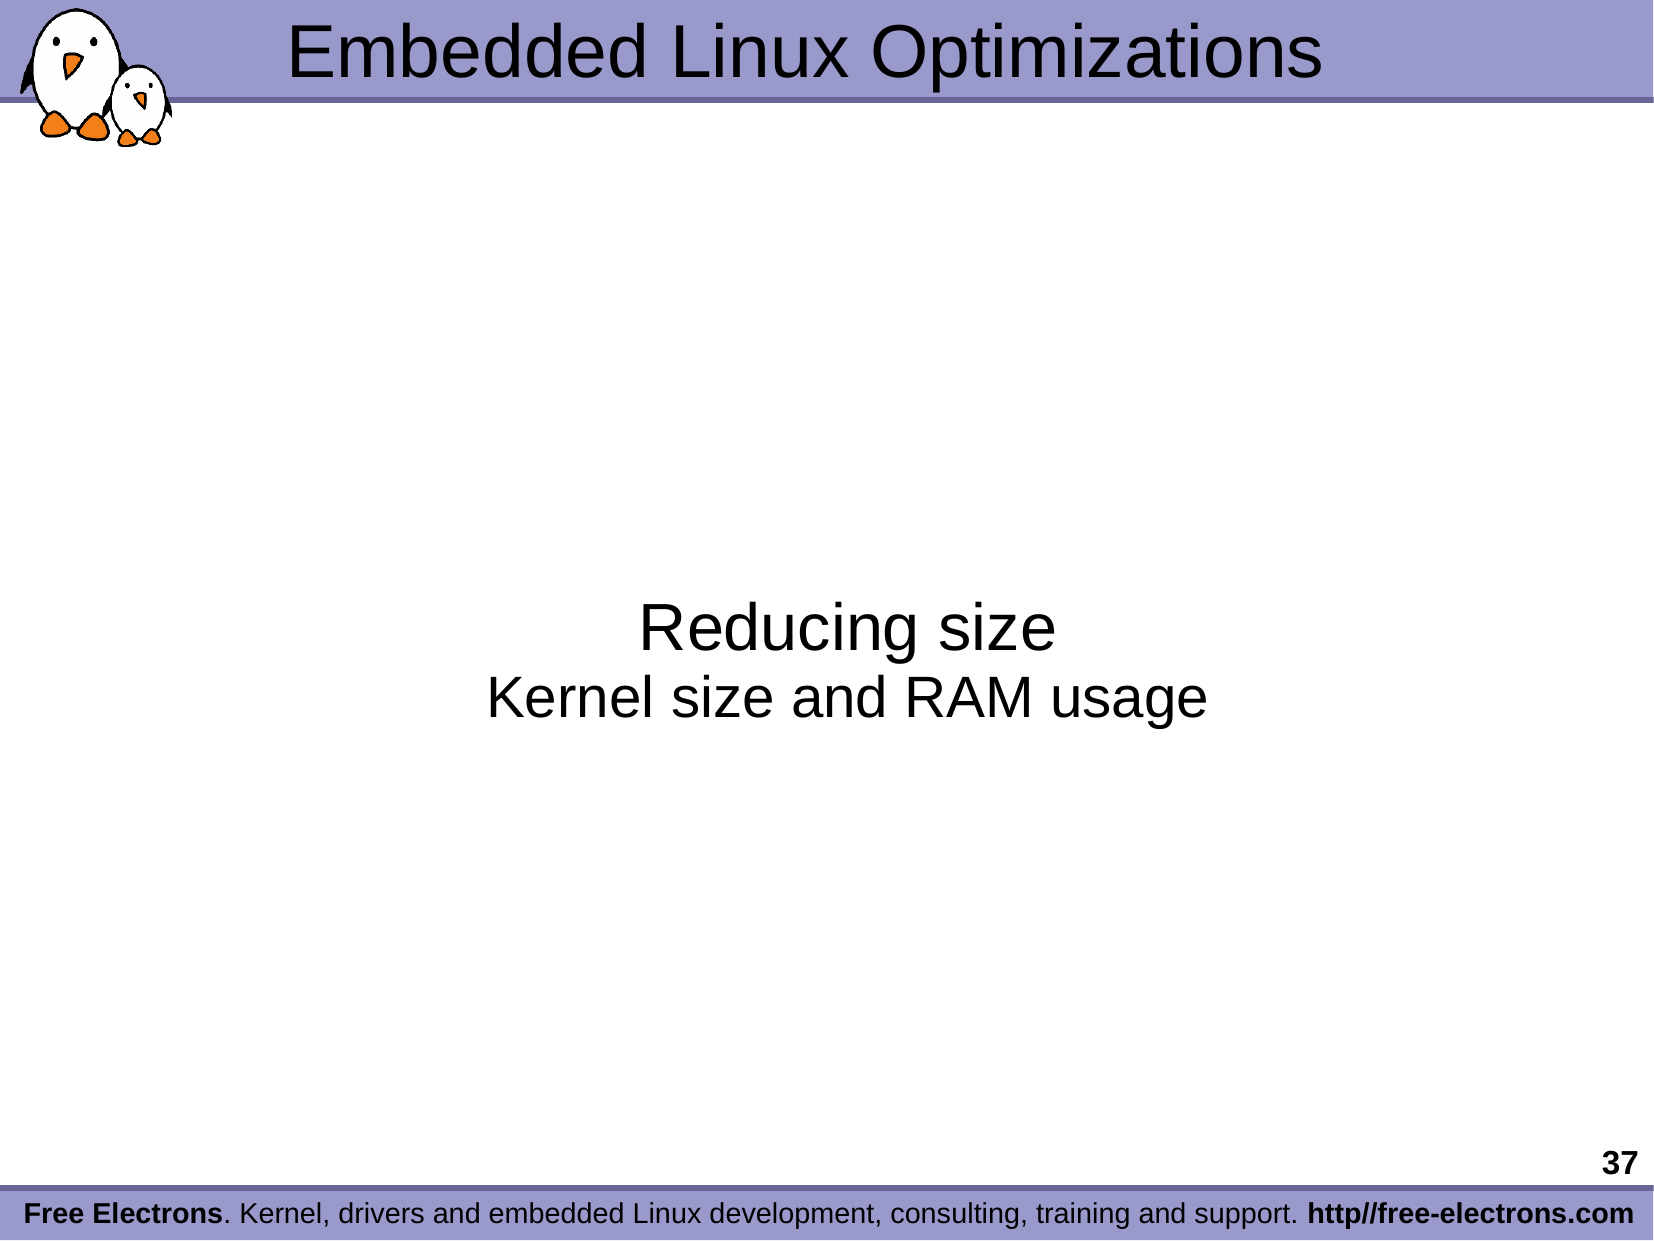

# Embedded Linux Optimizations
Reducing size
Kernel size and RAM usage